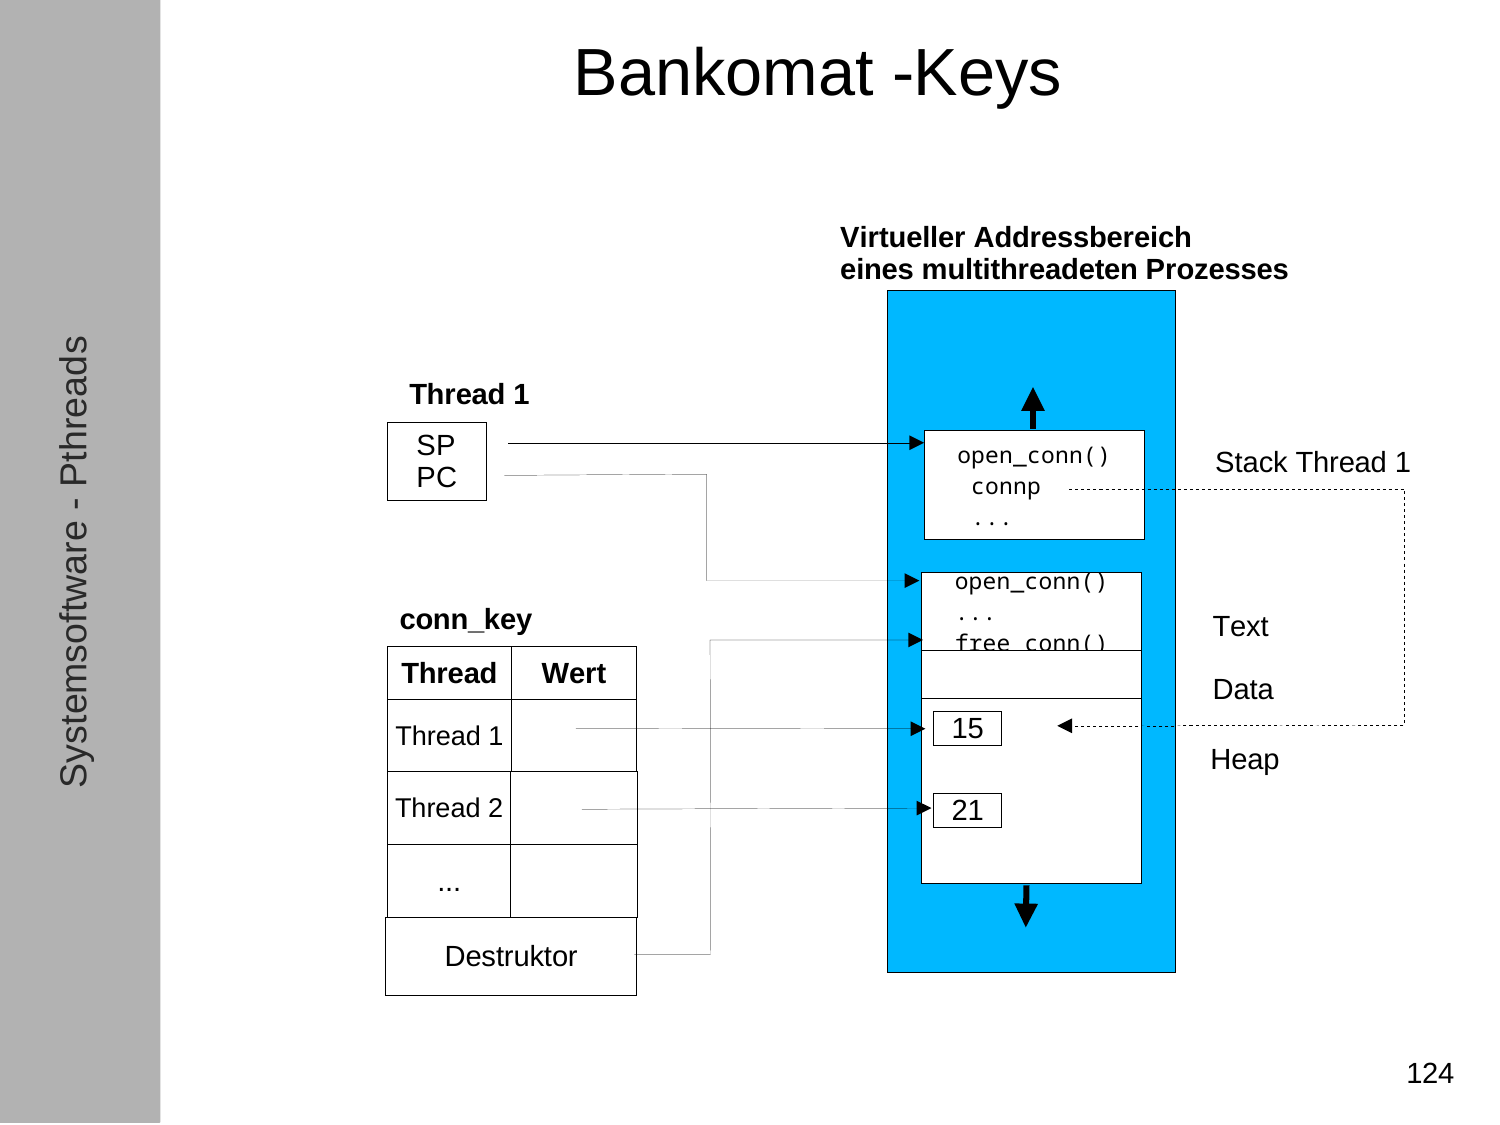

Bankomat -Keys
Virtueller Addressbereich
eines multithreadeten Prozesses
Thread 1
SP
PC
open_conn()
 connp
 ...
Stack Thread 1
Systemsoftware - Pthreads
open_conn()
...
free_conn()
conn_key
Text
Thread
Wert
Data
Thread 1
15
Heap
Thread 2
21
...
Destruktor